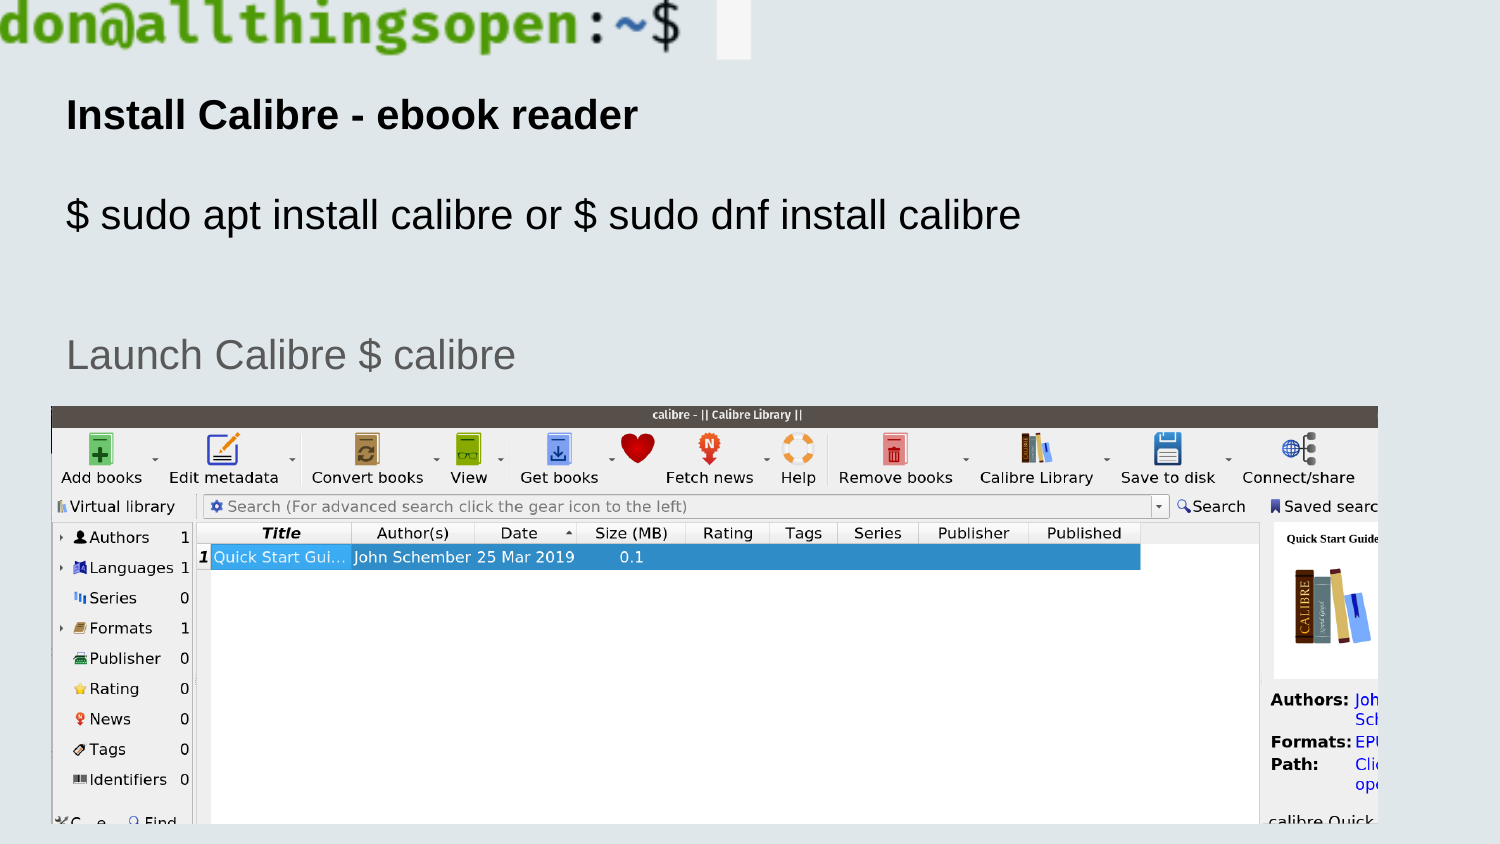

# Install Calibre - ebook reader $ sudo apt install calibre or $ sudo dnf install calibre
Launch Calibre $ calibre